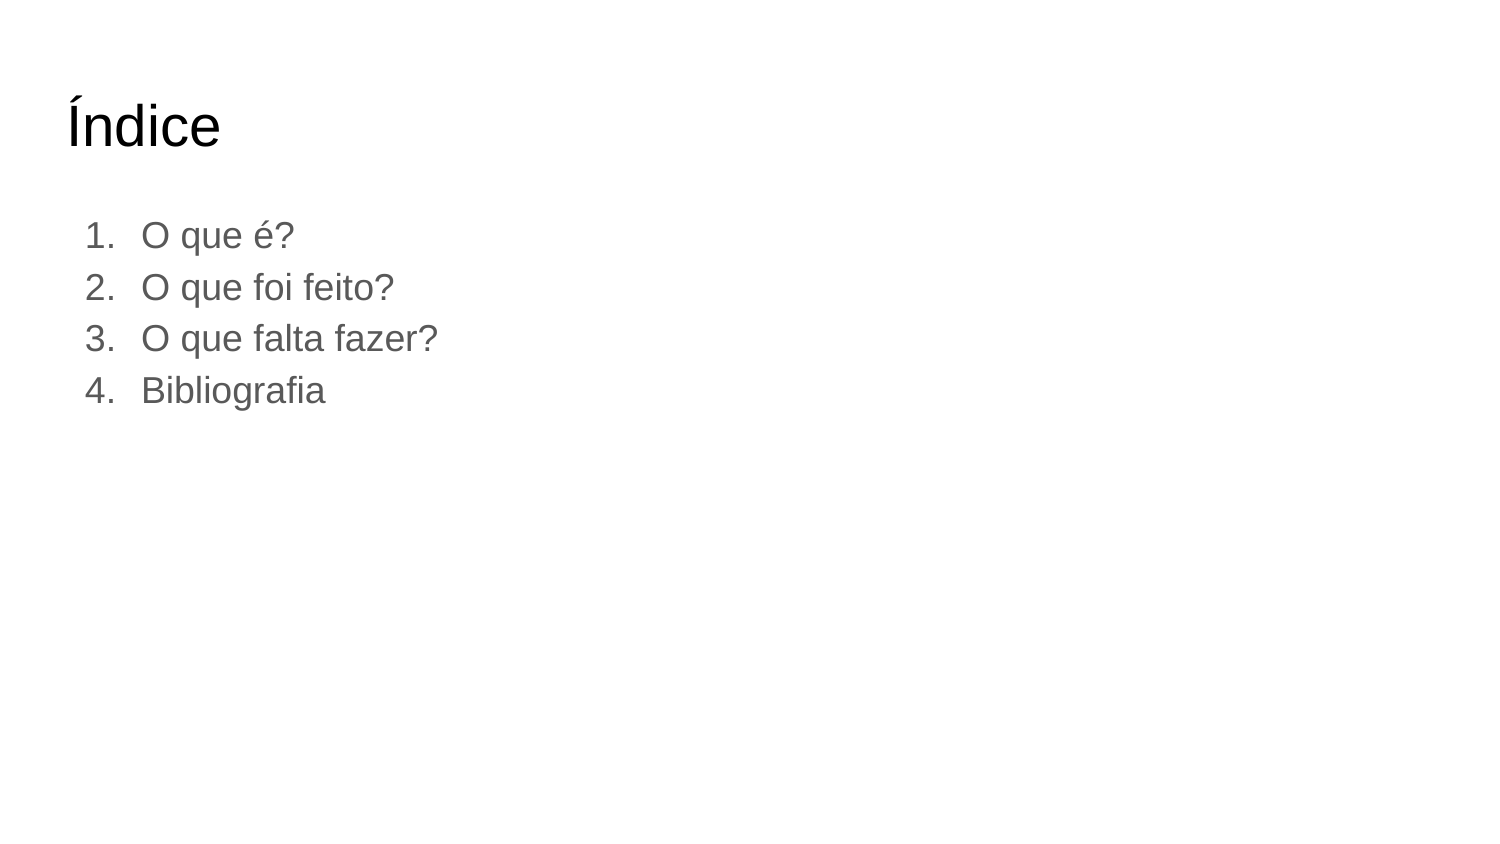

# Índice
O que é?
O que foi feito?
O que falta fazer?
Bibliografia